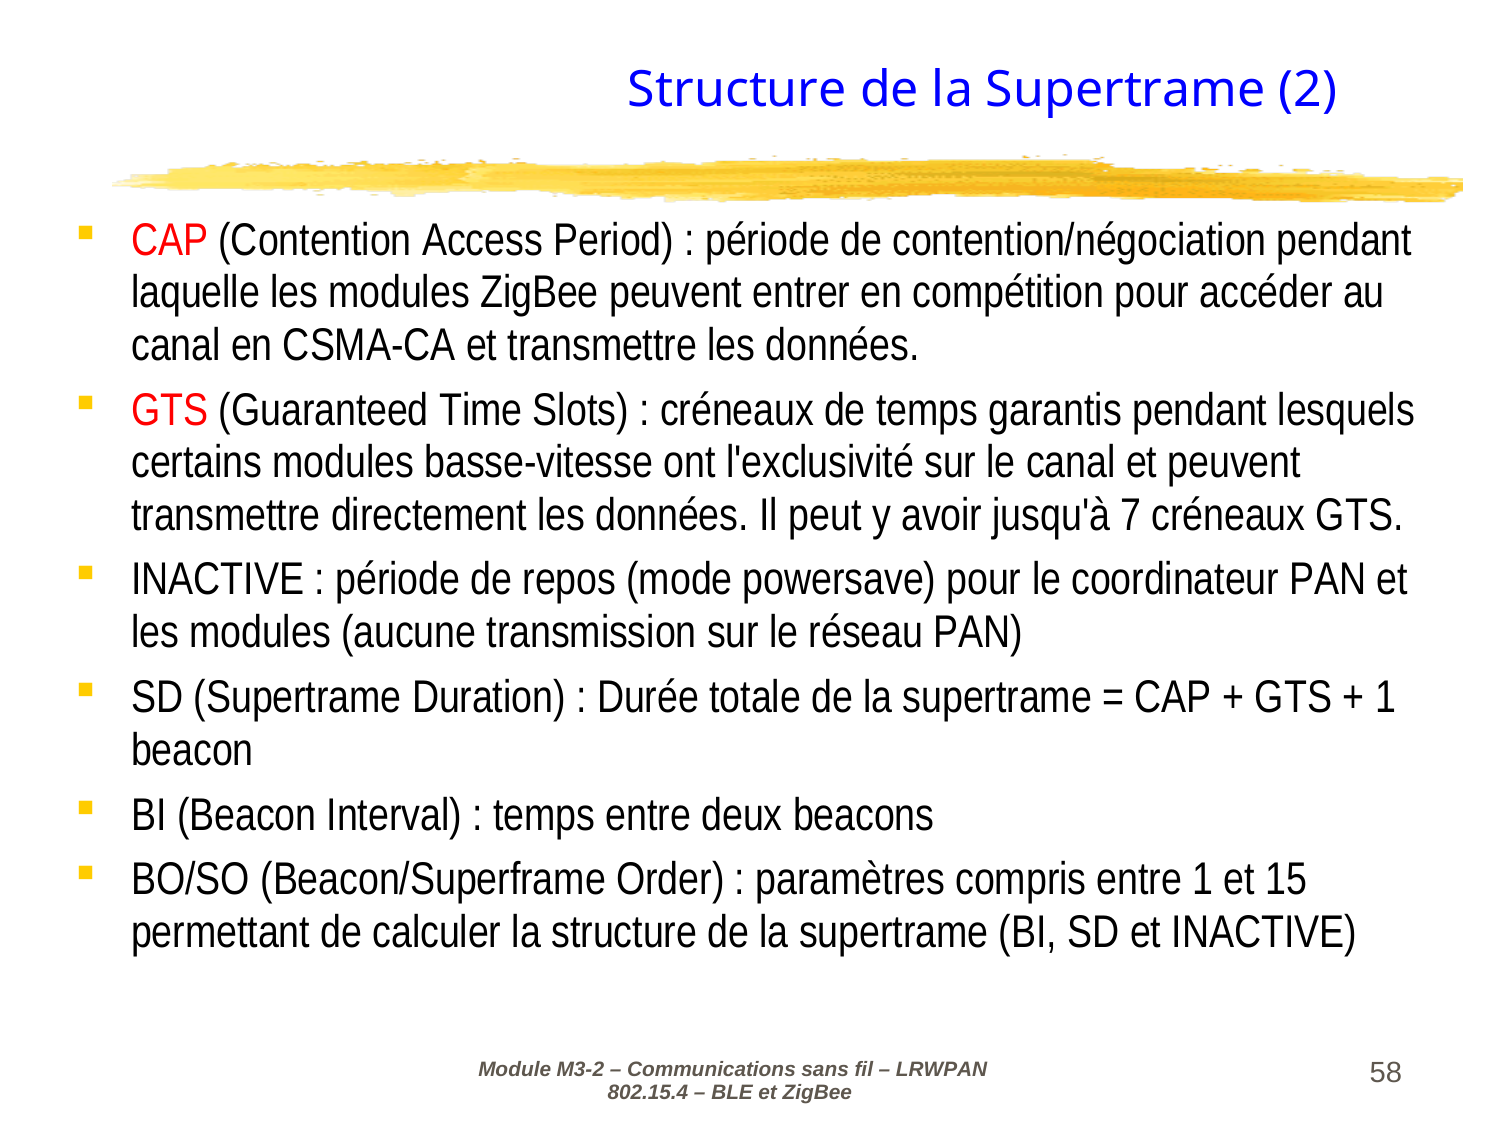

# Structure de la Supertrame (2)
CAP (Contention Access Period) : période de contention/négociation pendant laquelle les modules ZigBee peuvent entrer en compétition pour accéder au canal en CSMA-CA et transmettre les données.
GTS (Guaranteed Time Slots) : créneaux de temps garantis pendant lesquels certains modules basse-vitesse ont l'exclusivité sur le canal et peuvent transmettre directement les données. Il peut y avoir jusqu'à 7 créneaux GTS.
INACTIVE : période de repos (mode powersave) pour le coordinateur PAN et les modules (aucune transmission sur le réseau PAN)
SD (Supertrame Duration) : Durée totale de la supertrame = CAP + GTS + 1 beacon
BI (Beacon Interval) : temps entre deux beacons
BO/SO (Beacon/Superframe Order) : paramètres compris entre 1 et 15 permettant de calculer la structure de la supertrame (BI, SD et INACTIVE)
58